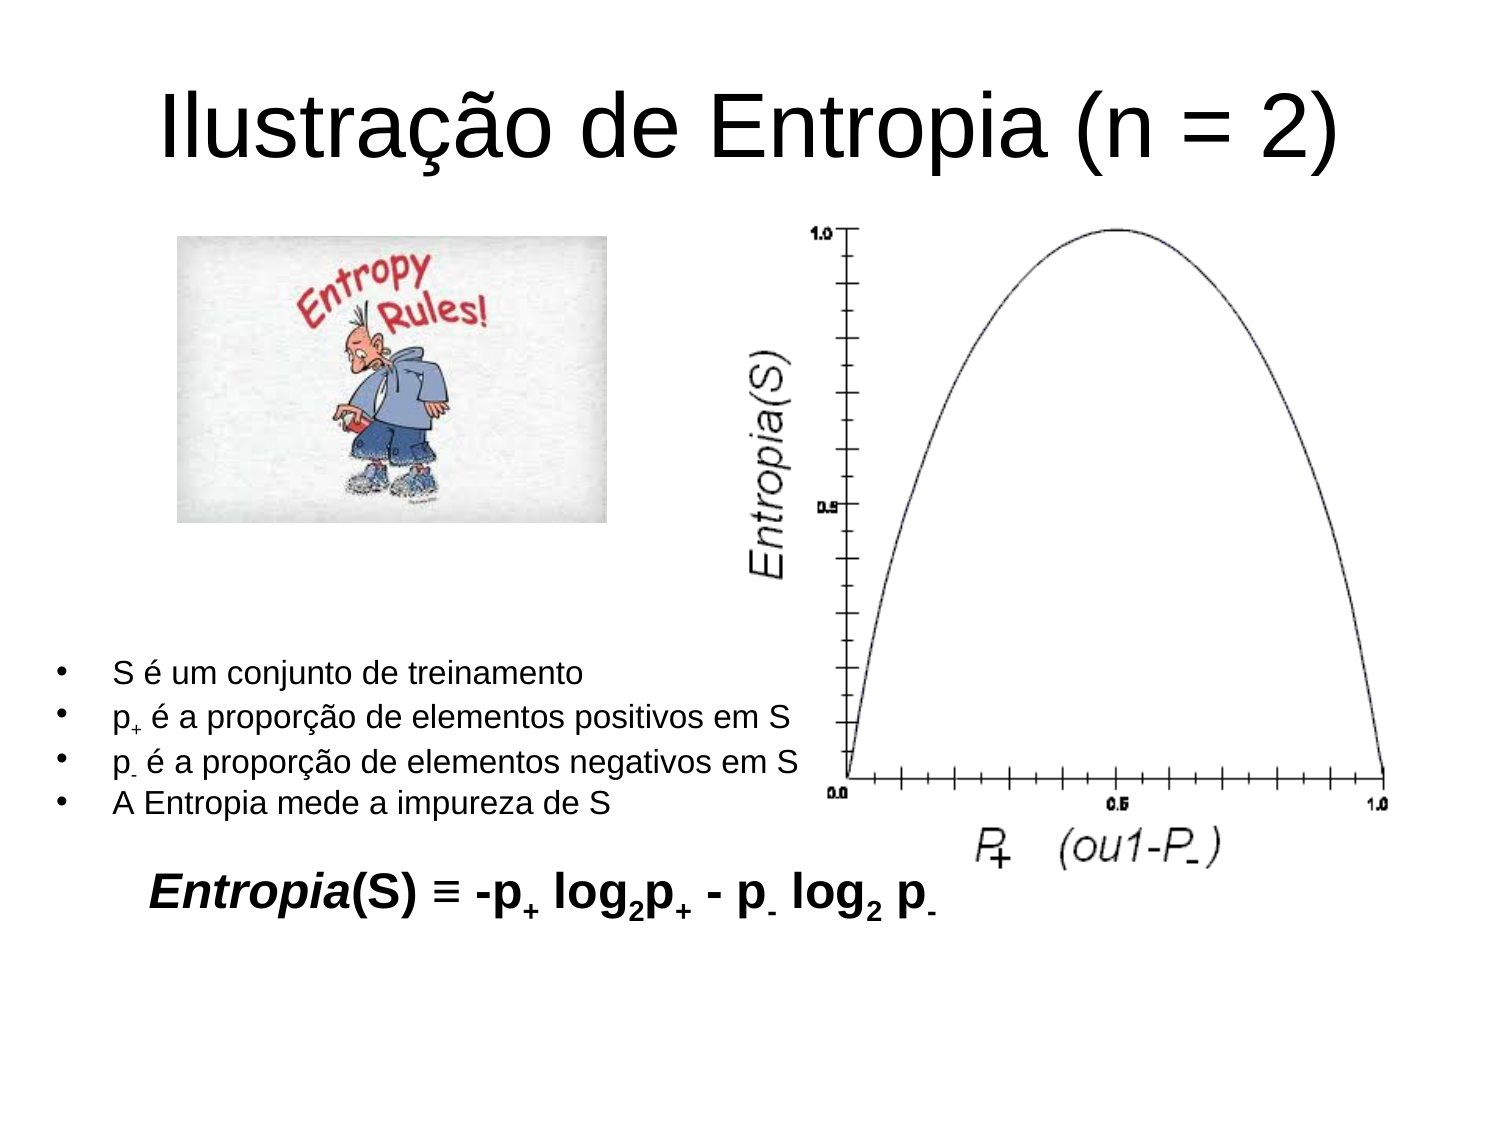

# Ilustração de Entropia (n = 2)
S é um conjunto de treinamento
p+ é a proporção de elementos positivos em S
p- é a proporção de elementos negativos em S
A Entropia mede a impureza de S
 Entropia(S) ≡ -p+ log2p+ - p- log2 p-